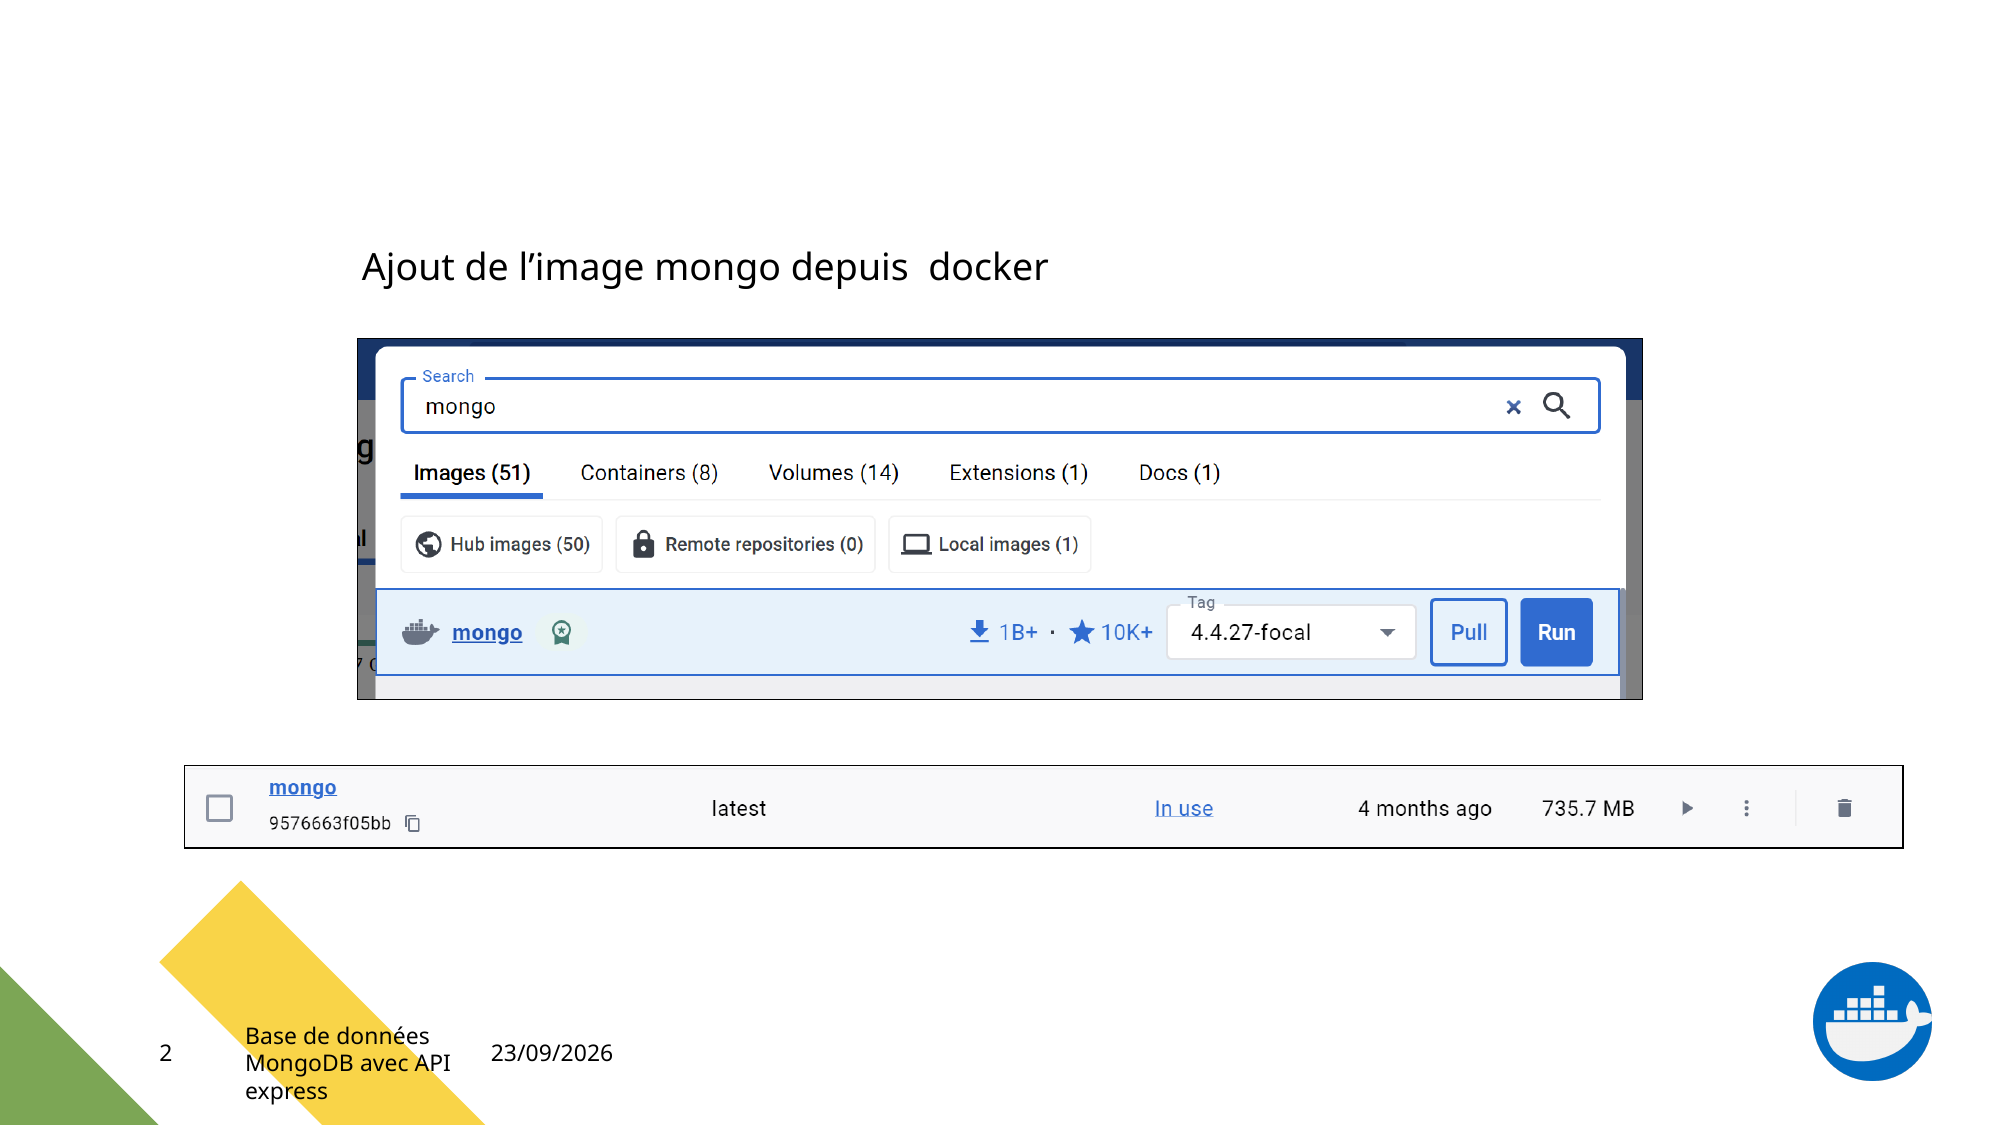

# Introduction
Ajout de l’image mongo depuis docker
Base de données MongoDB avec API express
2